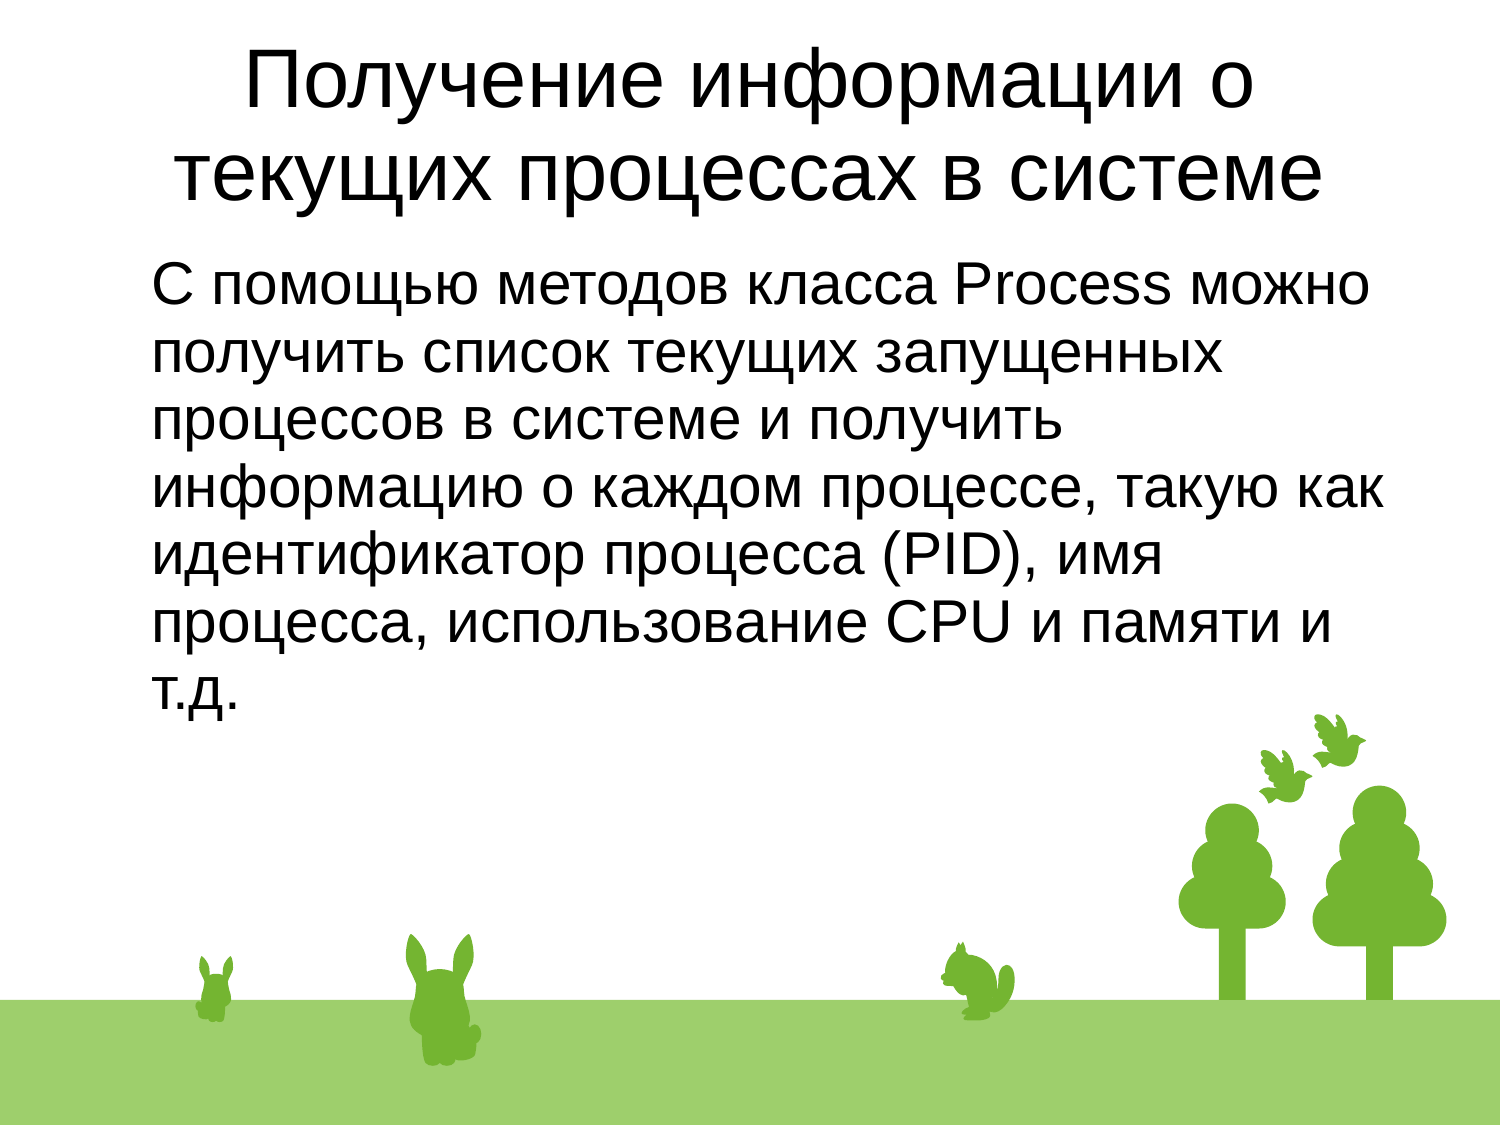

# Получение информации о текущих процессах в системе
С помощью методов класса Process можно получить список текущих запущенных процессов в системе и получить информацию о каждом процессе, такую как идентификатор процесса (PID), имя процесса, использование CPU и памяти и т.д.